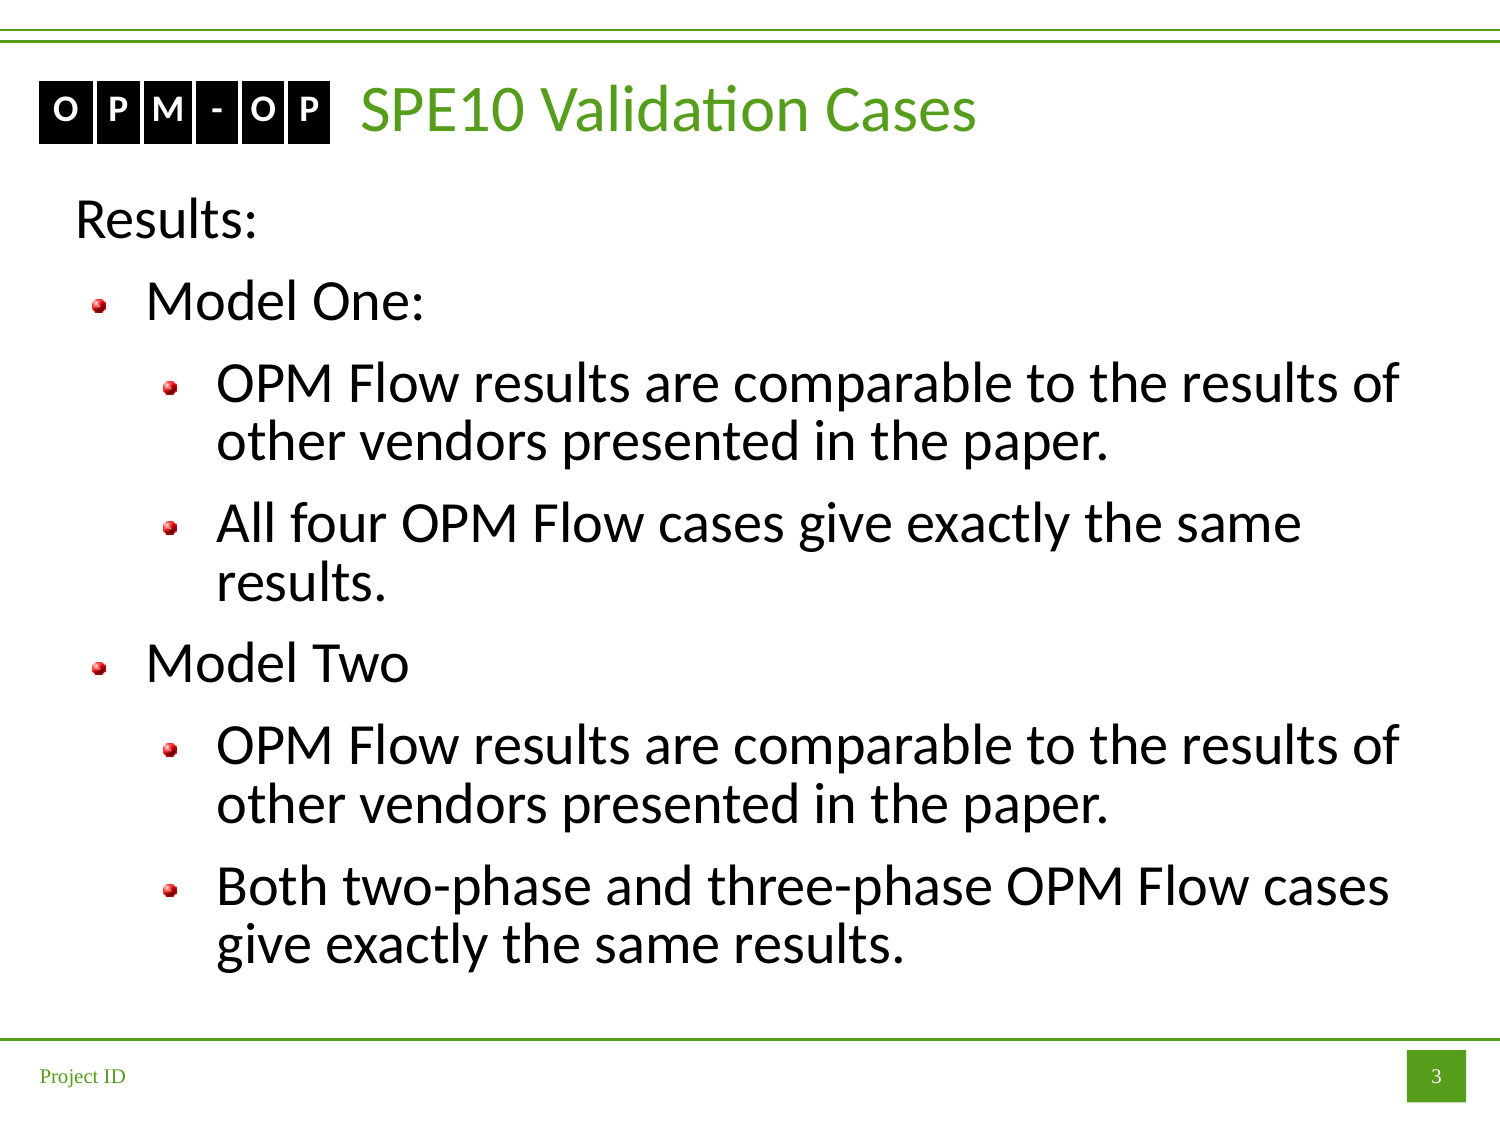

# SPE10 Validation Cases
Results:
Model One:
OPM Flow results are comparable to the results of other vendors presented in the paper.
All four OPM Flow cases give exactly the same results.
Model Two
OPM Flow results are comparable to the results of other vendors presented in the paper.
Both two-phase and three-phase OPM Flow cases give exactly the same results.
Project ID
3